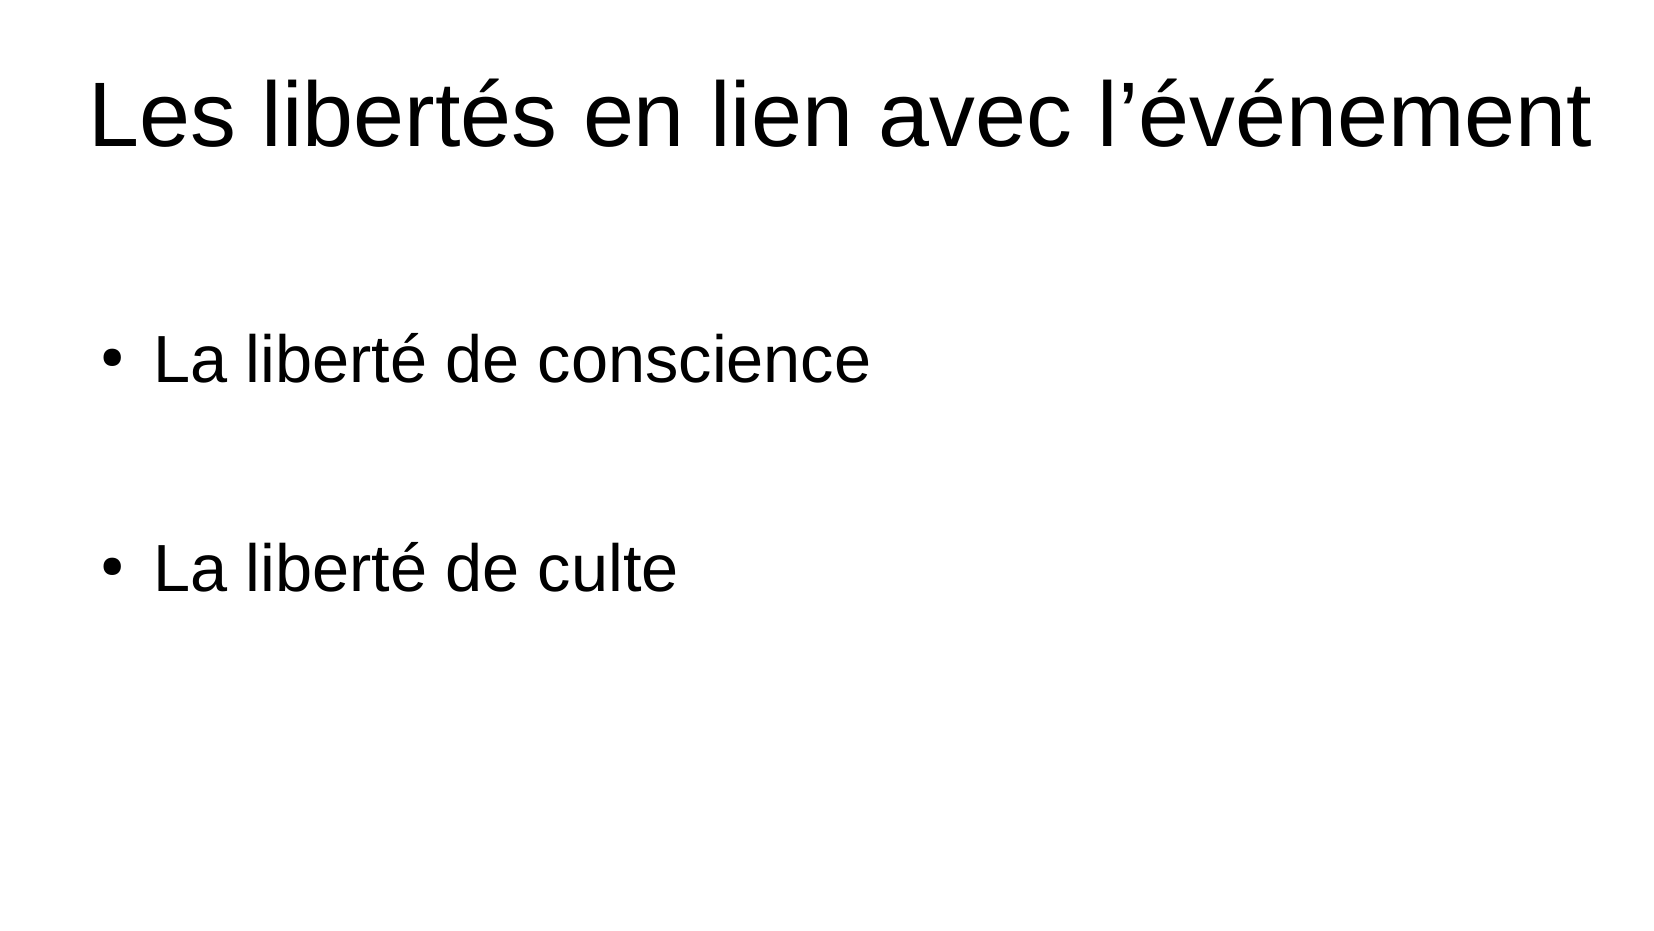

# Les libertés en lien avec l’événement
La liberté de conscience
La liberté de culte